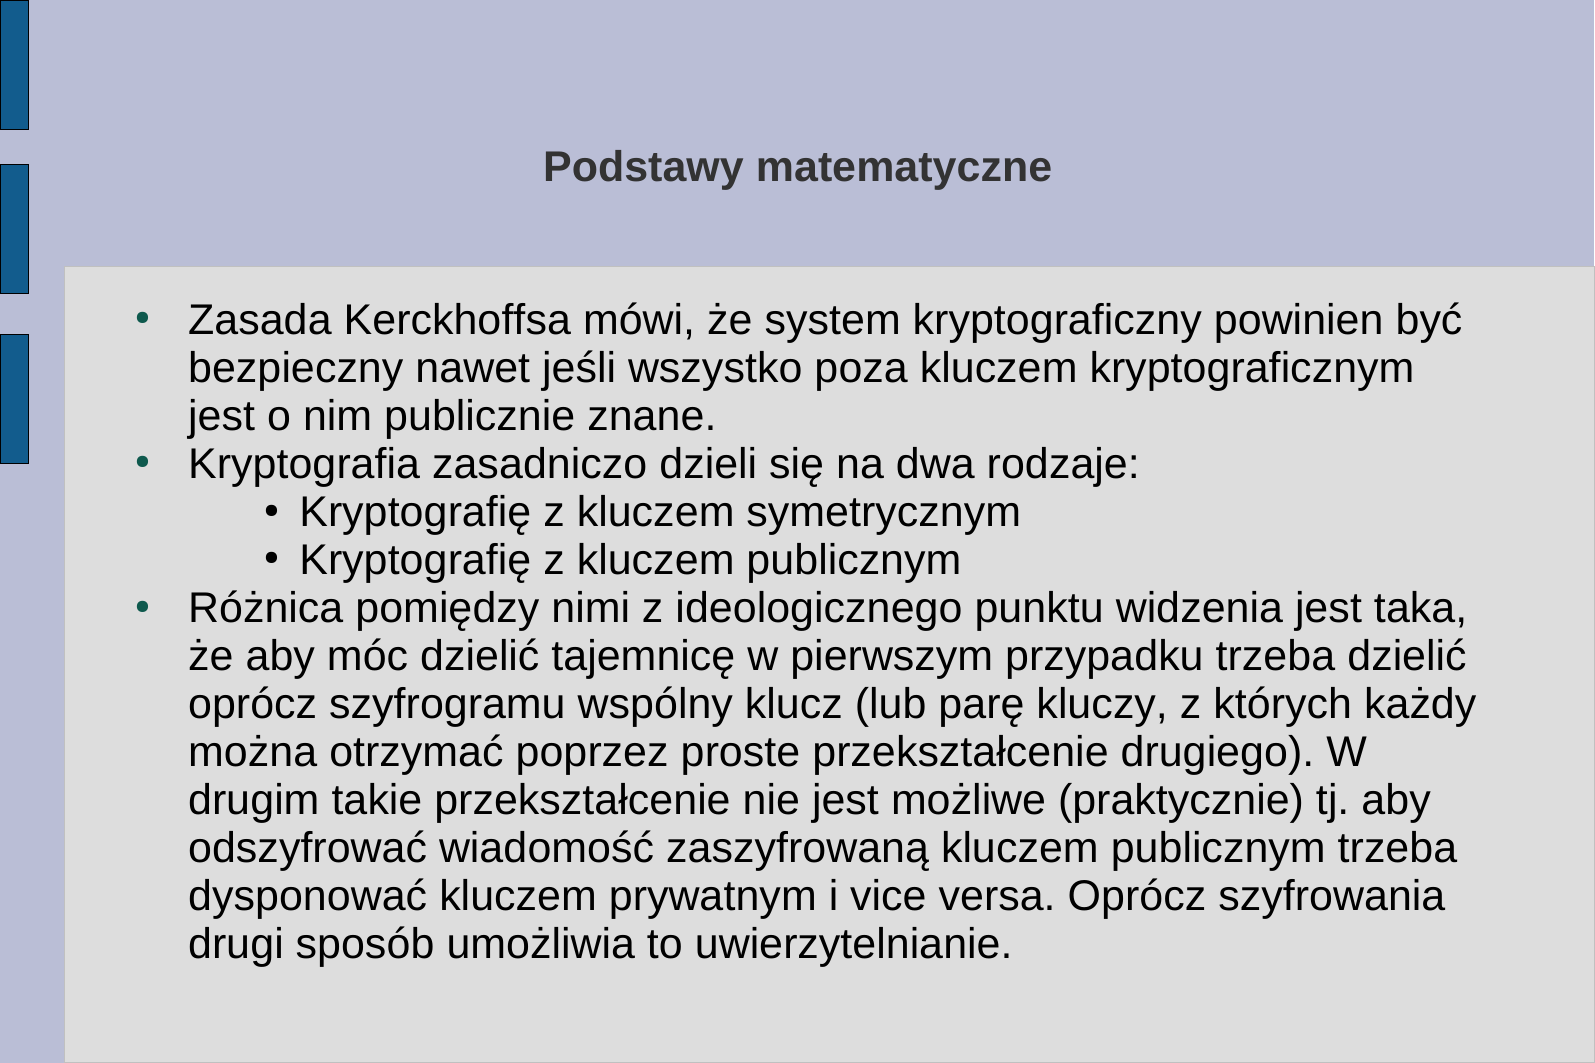

# Podstawy matematyczne
Zasada Kerckhoffsa mówi, że system kryptograficzny powinien być bezpieczny nawet jeśli wszystko poza kluczem kryptograficznym jest o nim publicznie znane.
Kryptografia zasadniczo dzieli się na dwa rodzaje:
Kryptografię z kluczem symetrycznym
Kryptografię z kluczem publicznym
Różnica pomiędzy nimi z ideologicznego punktu widzenia jest taka, że aby móc dzielić tajemnicę w pierwszym przypadku trzeba dzielić oprócz szyfrogramu wspólny klucz (lub parę kluczy, z których każdy można otrzymać poprzez proste przekształcenie drugiego). W drugim takie przekształcenie nie jest możliwe (praktycznie) tj. aby odszyfrować wiadomość zaszyfrowaną kluczem publicznym trzeba dysponować kluczem prywatnym i vice versa. Oprócz szyfrowania drugi sposób umożliwia to uwierzytelnianie.